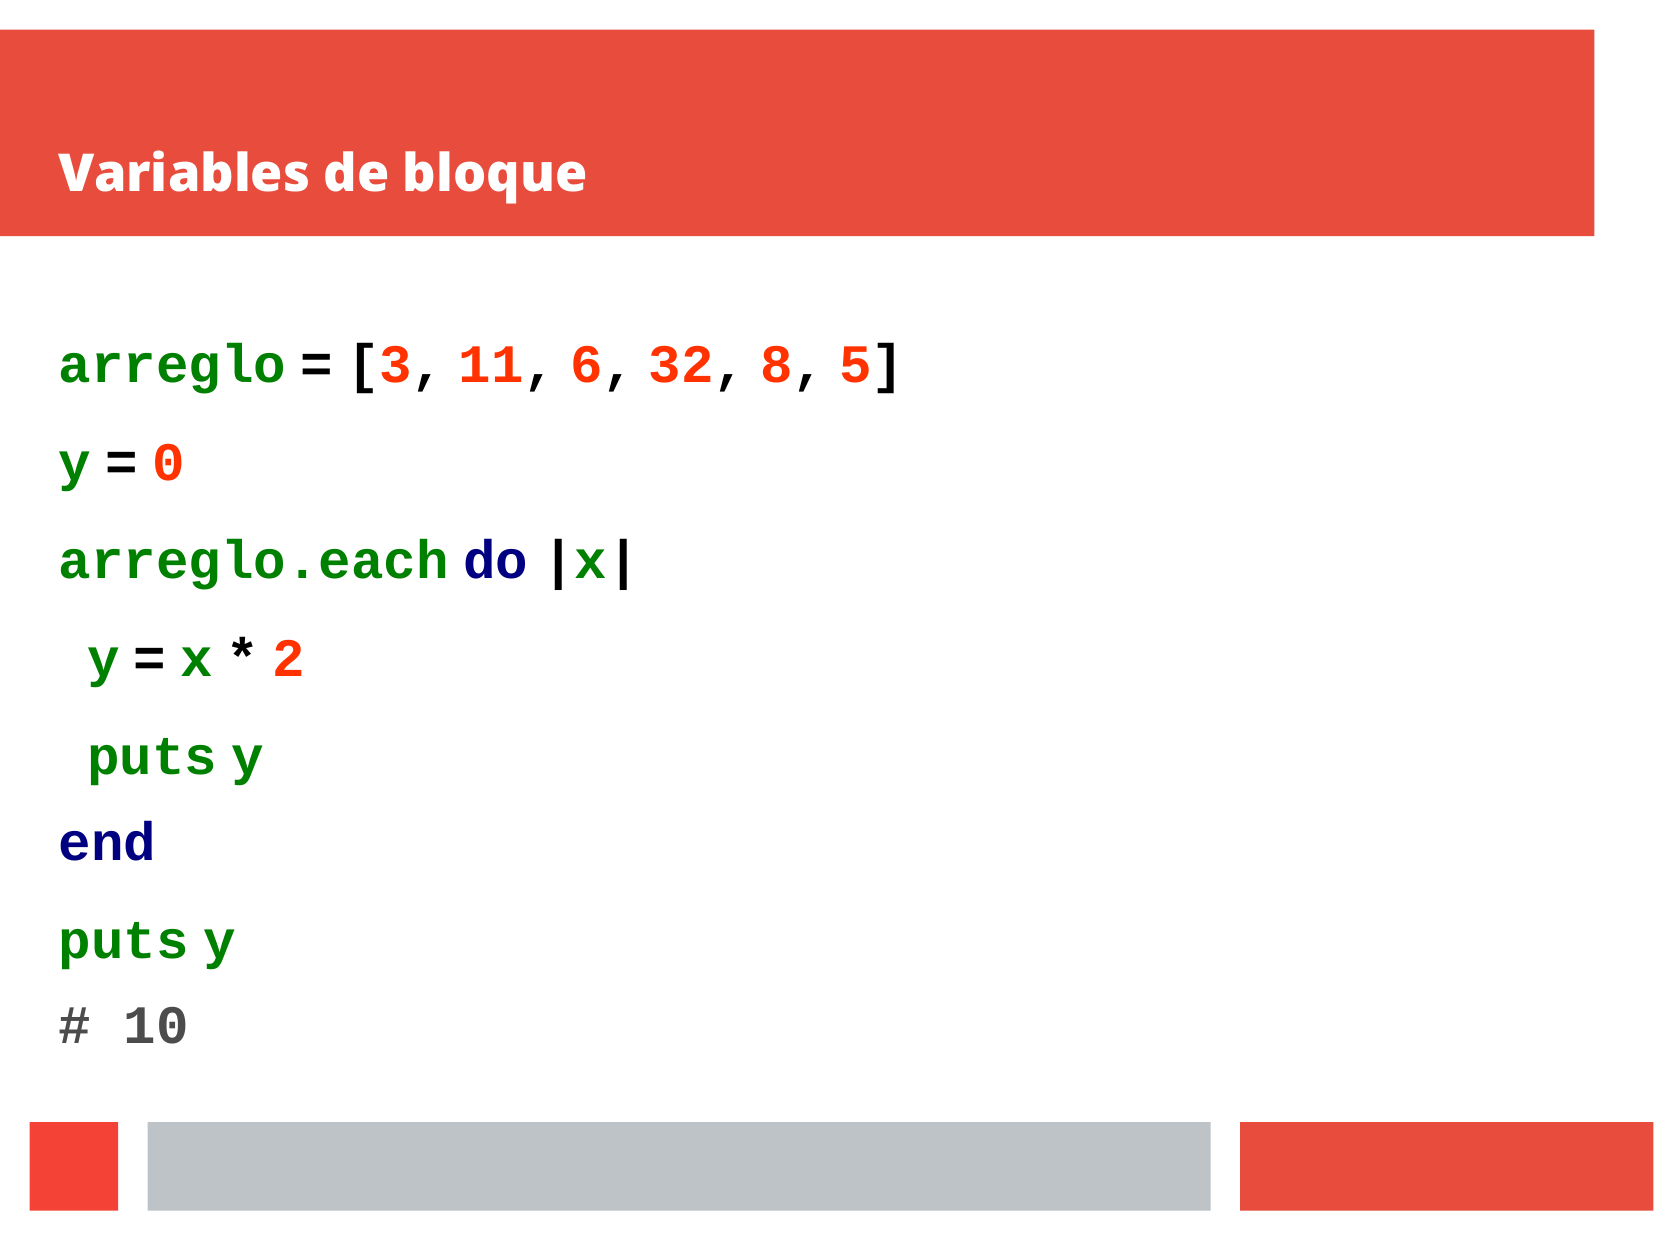

# Variables de bloque
arreglo = [3, 11, 6, 32, 8, 5]
y = 0
arreglo.each do |x|
 y = x * 2
 puts y
end
puts y
# 10